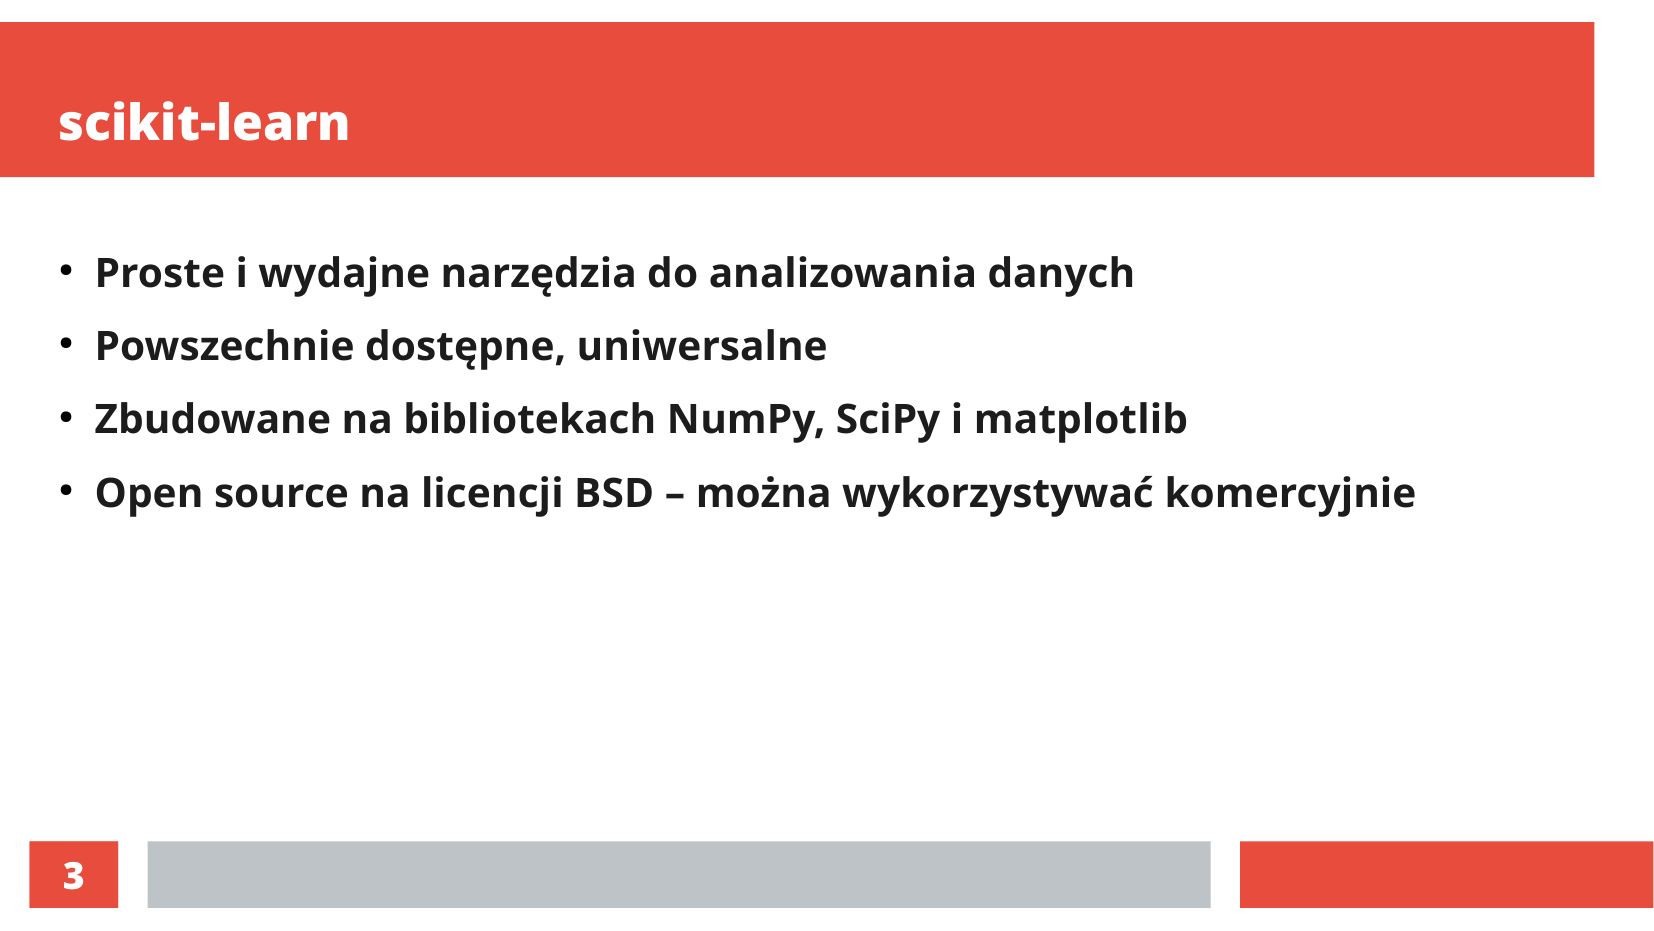

# scikit-learn
Proste i wydajne narzędzia do analizowania danych
Powszechnie dostępne, uniwersalne
Zbudowane na bibliotekach NumPy, SciPy i matplotlib
Open source na licencji BSD – można wykorzystywać komercyjnie
3